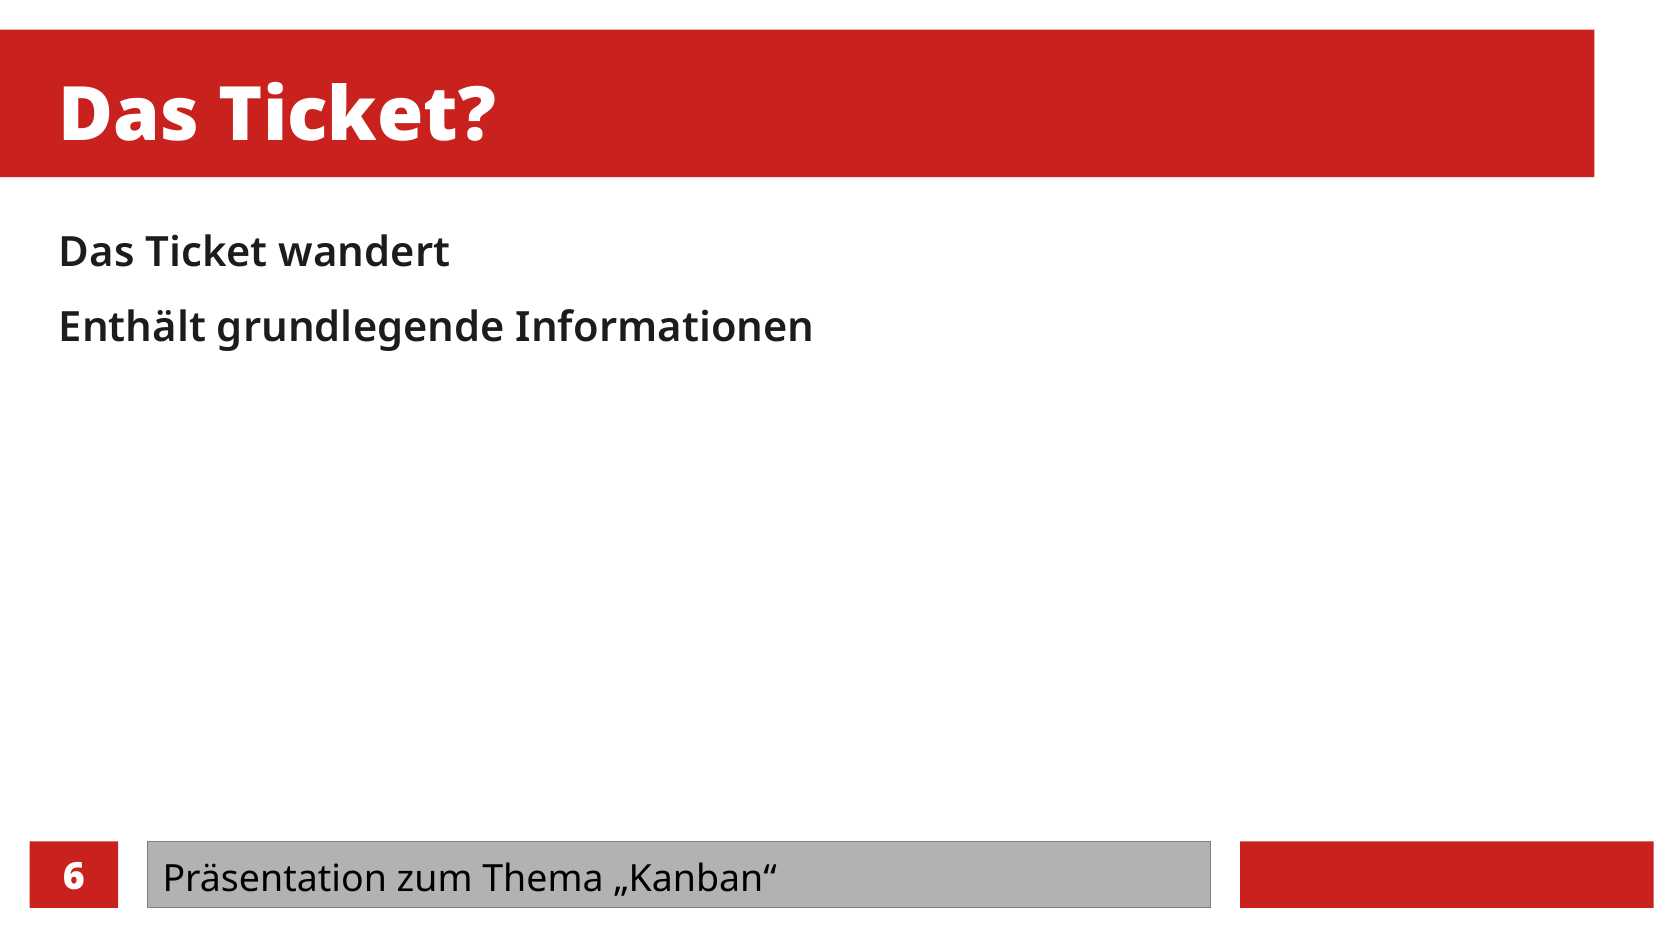

# Das Ticket?
Das Ticket wandert
Enthält grundlegende Informationen
6
Präsentation zum Thema „Kanban“